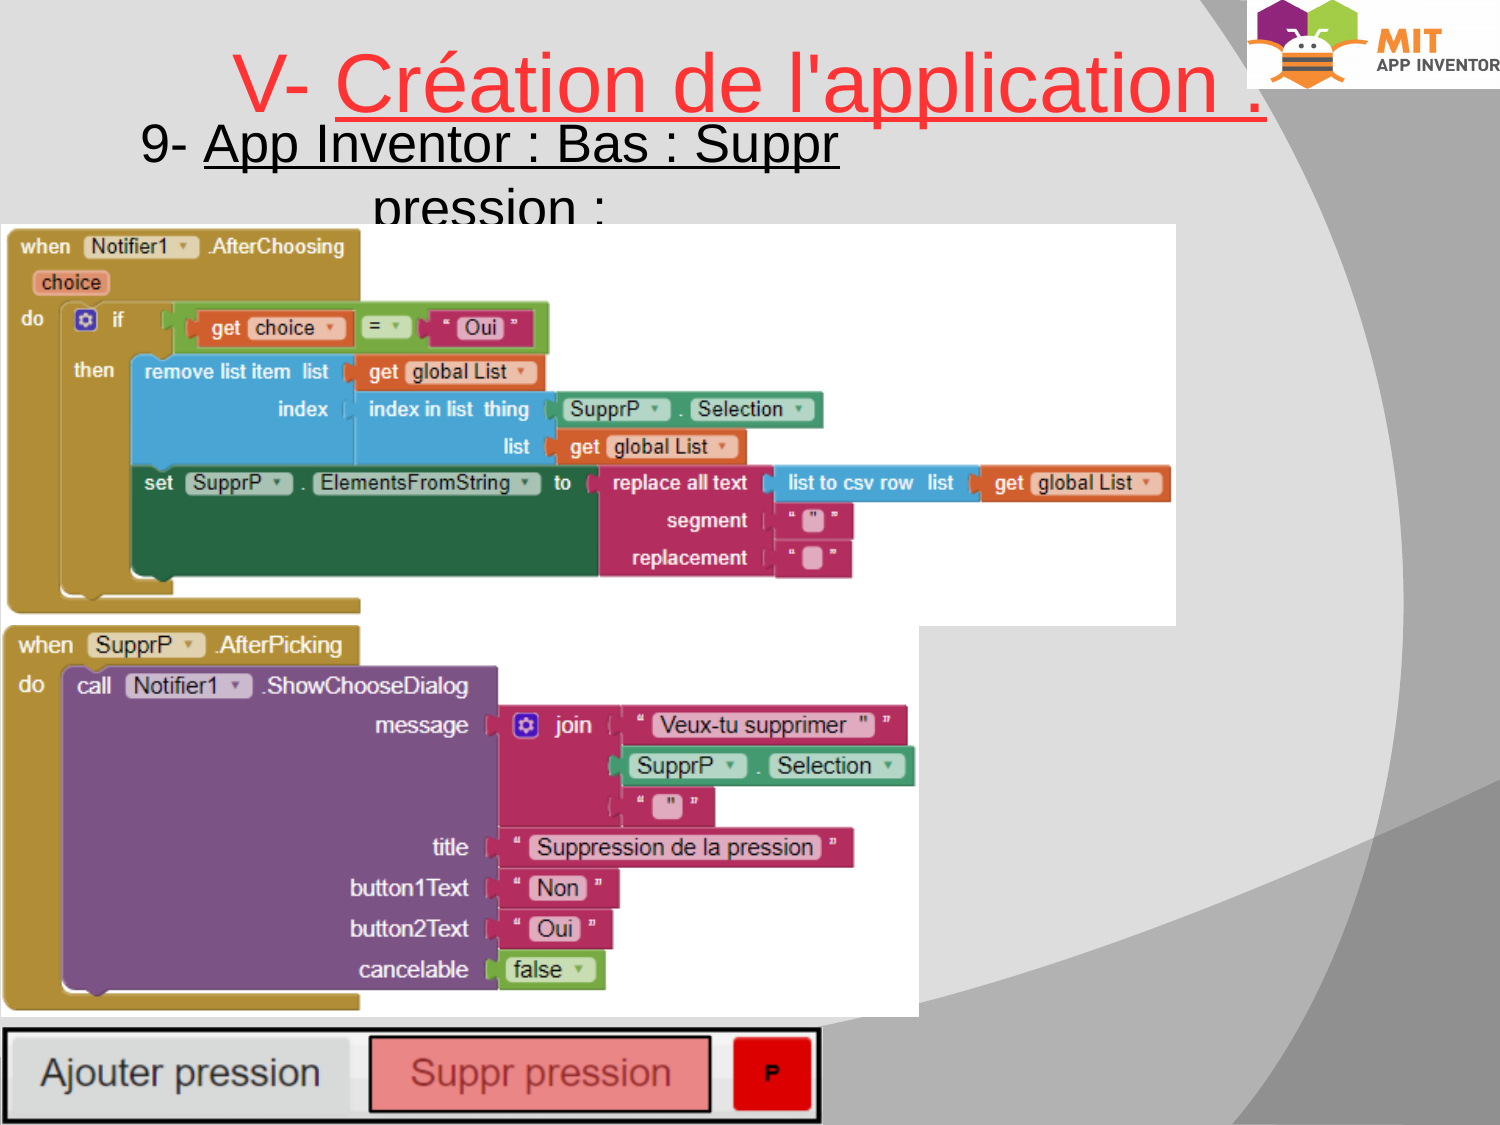

V- Création de l'application :
9- App Inventor : Bas : Suppr pression :